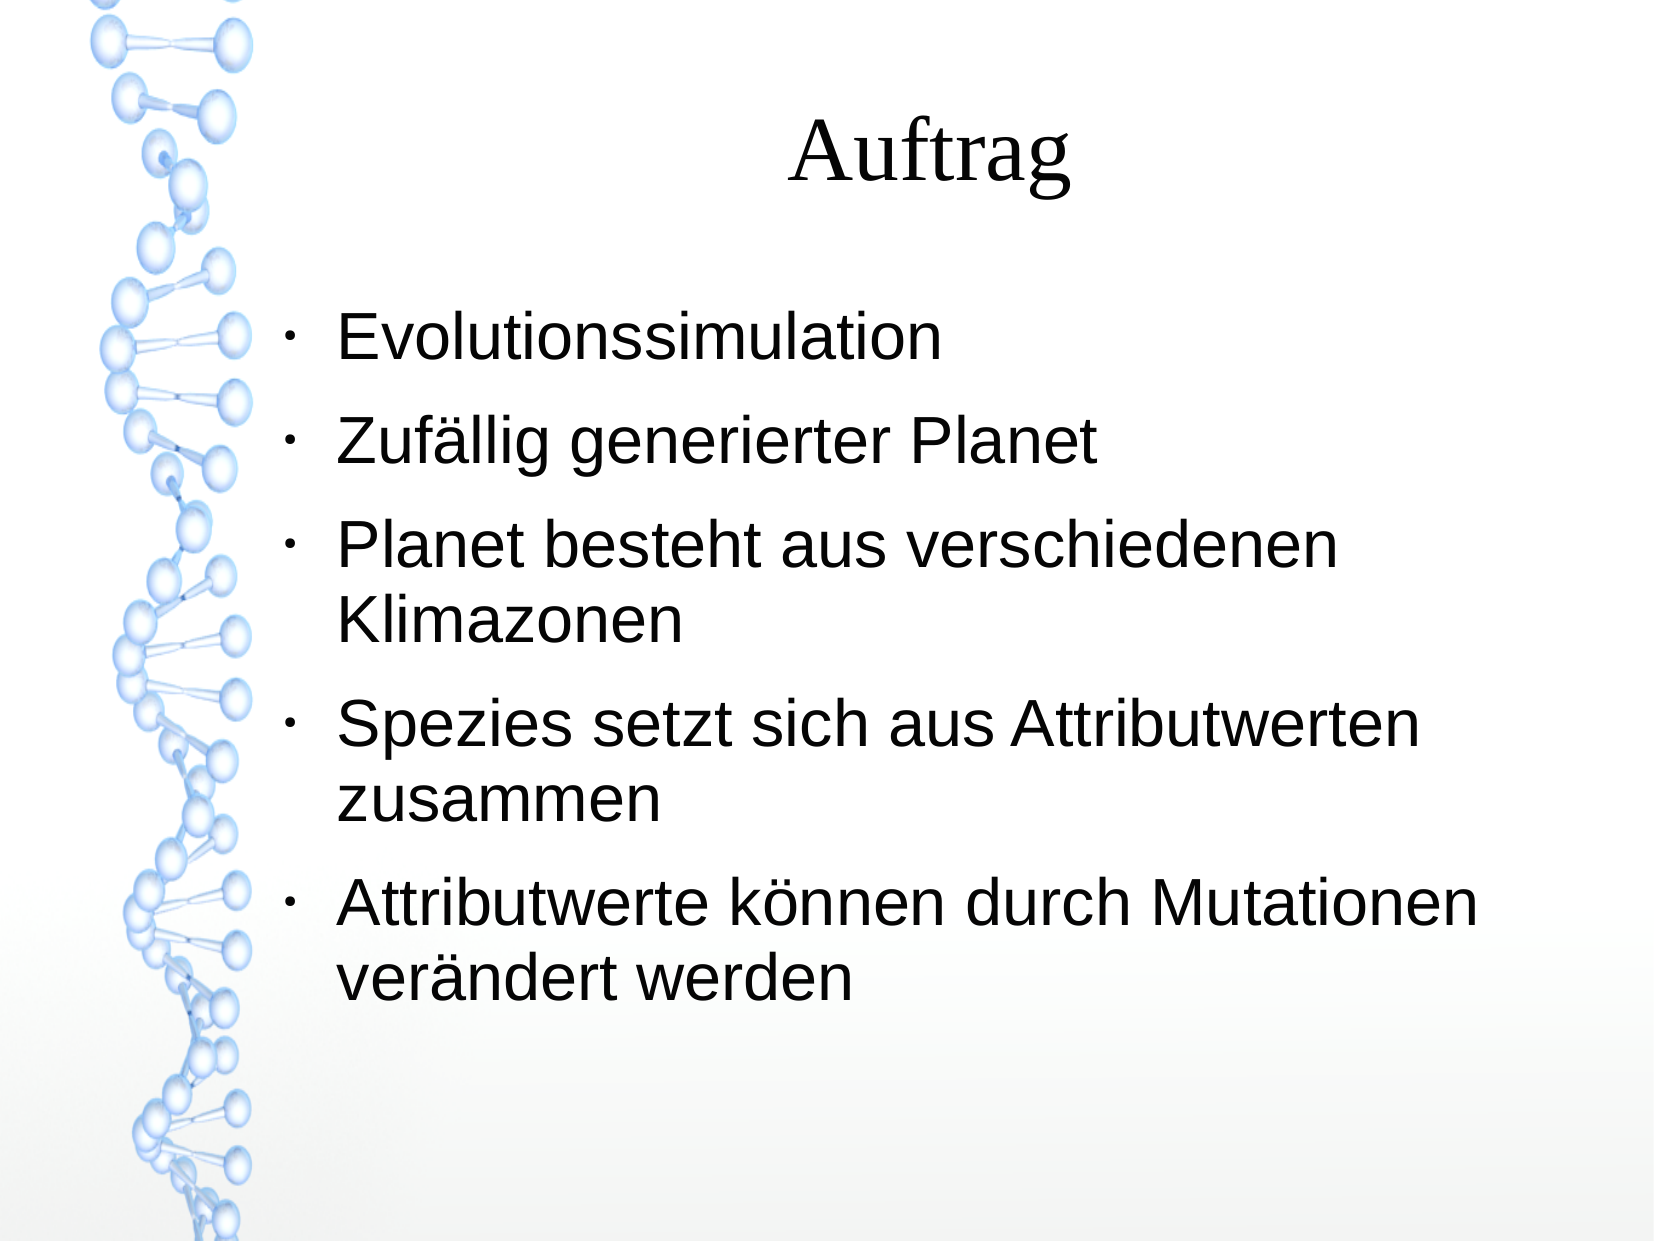

# Auftrag
Evolutionssimulation
Zufällig generierter Planet
Planet besteht aus verschiedenen Klimazonen
Spezies setzt sich aus Attributwerten zusammen
Attributwerte können durch Mutationen verändert werden